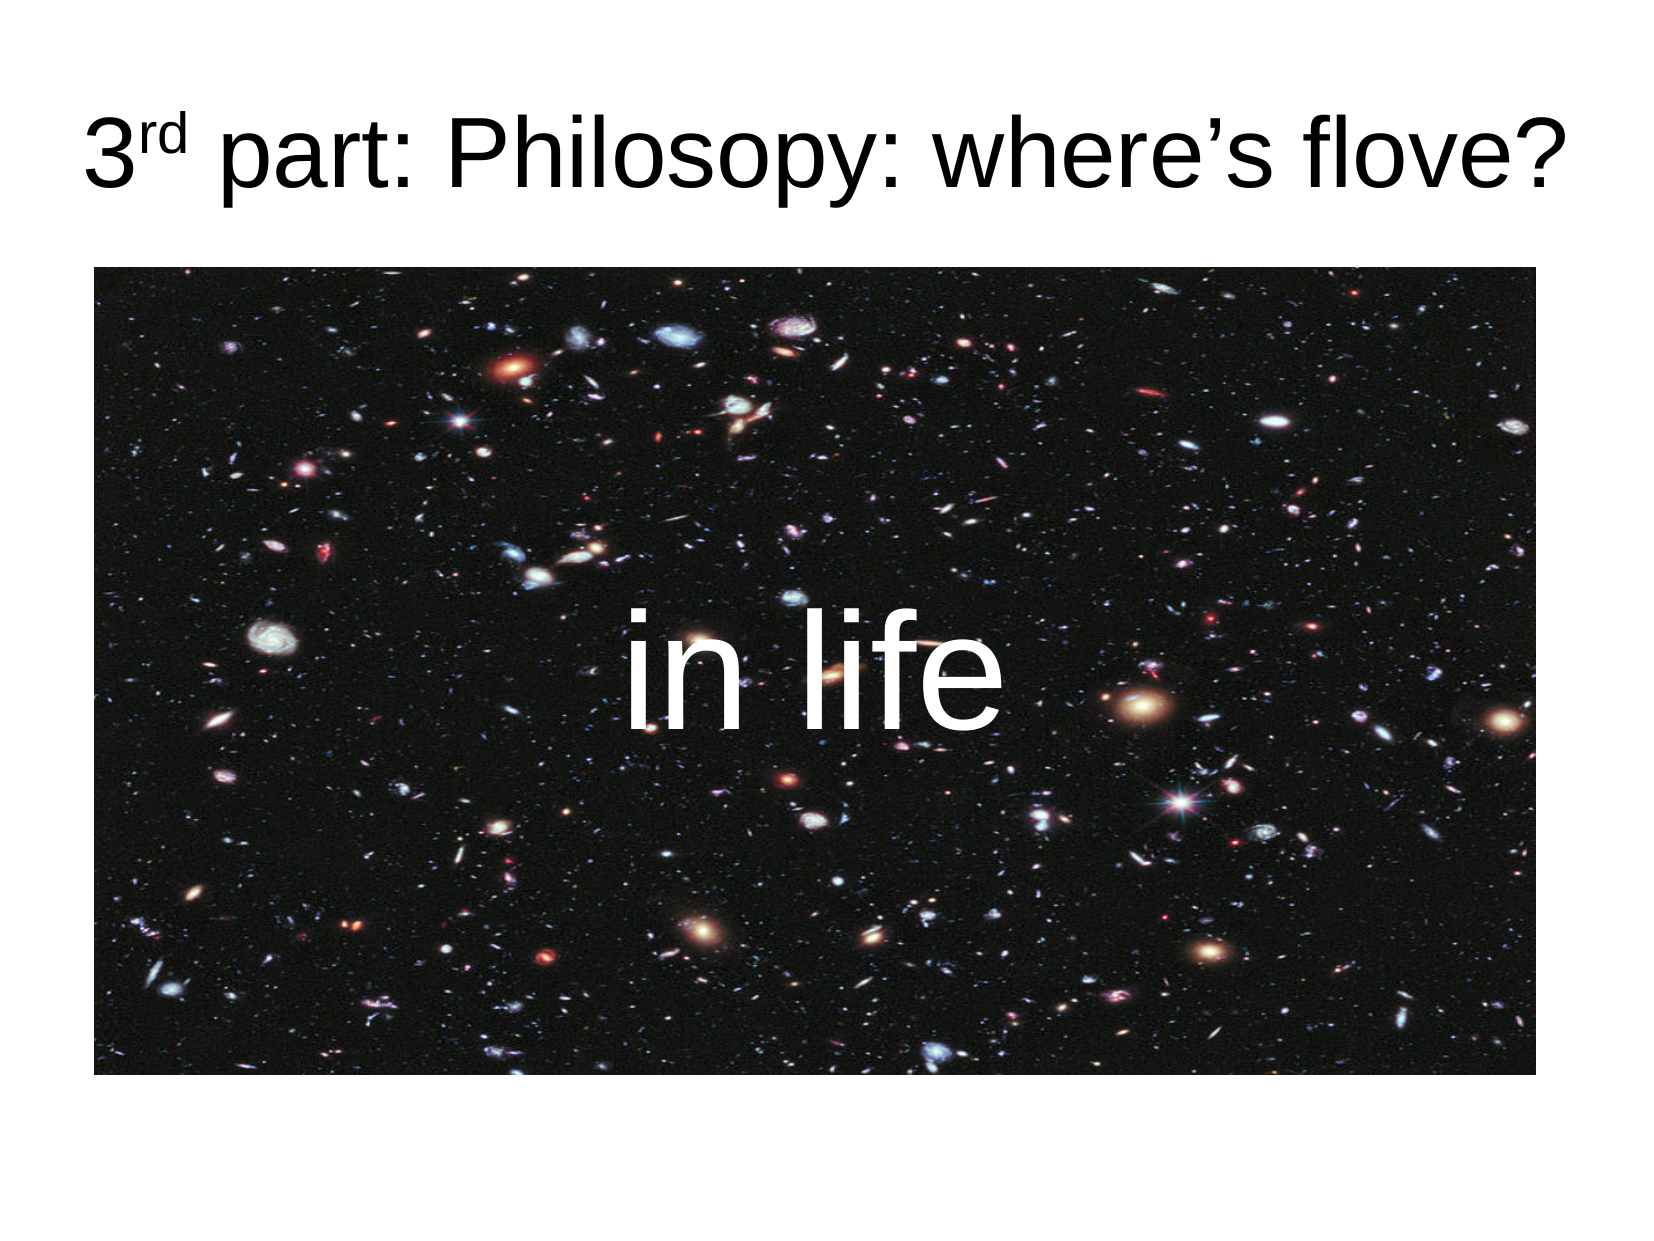

# 3rd part: Philosopy: where’s flove?
in life